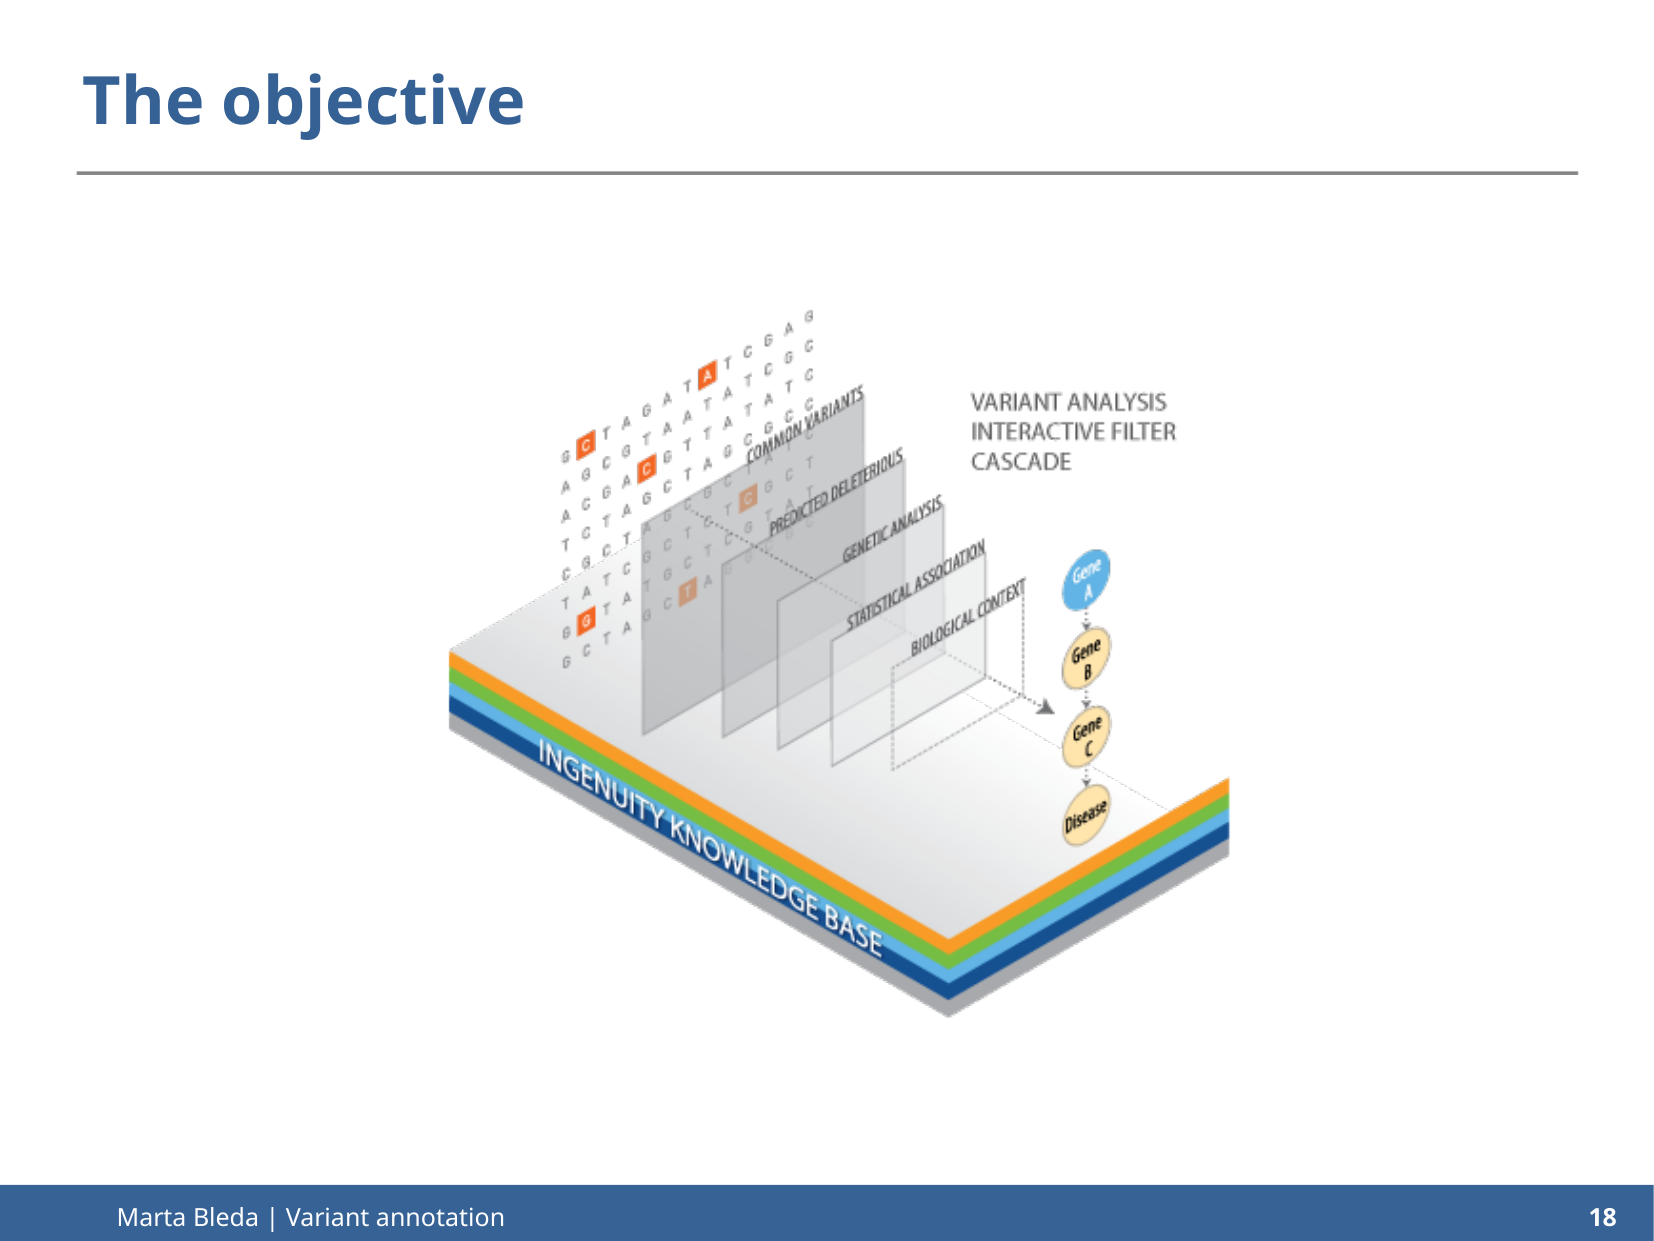

# The objective
Marta Bleda | Variant annotation
18